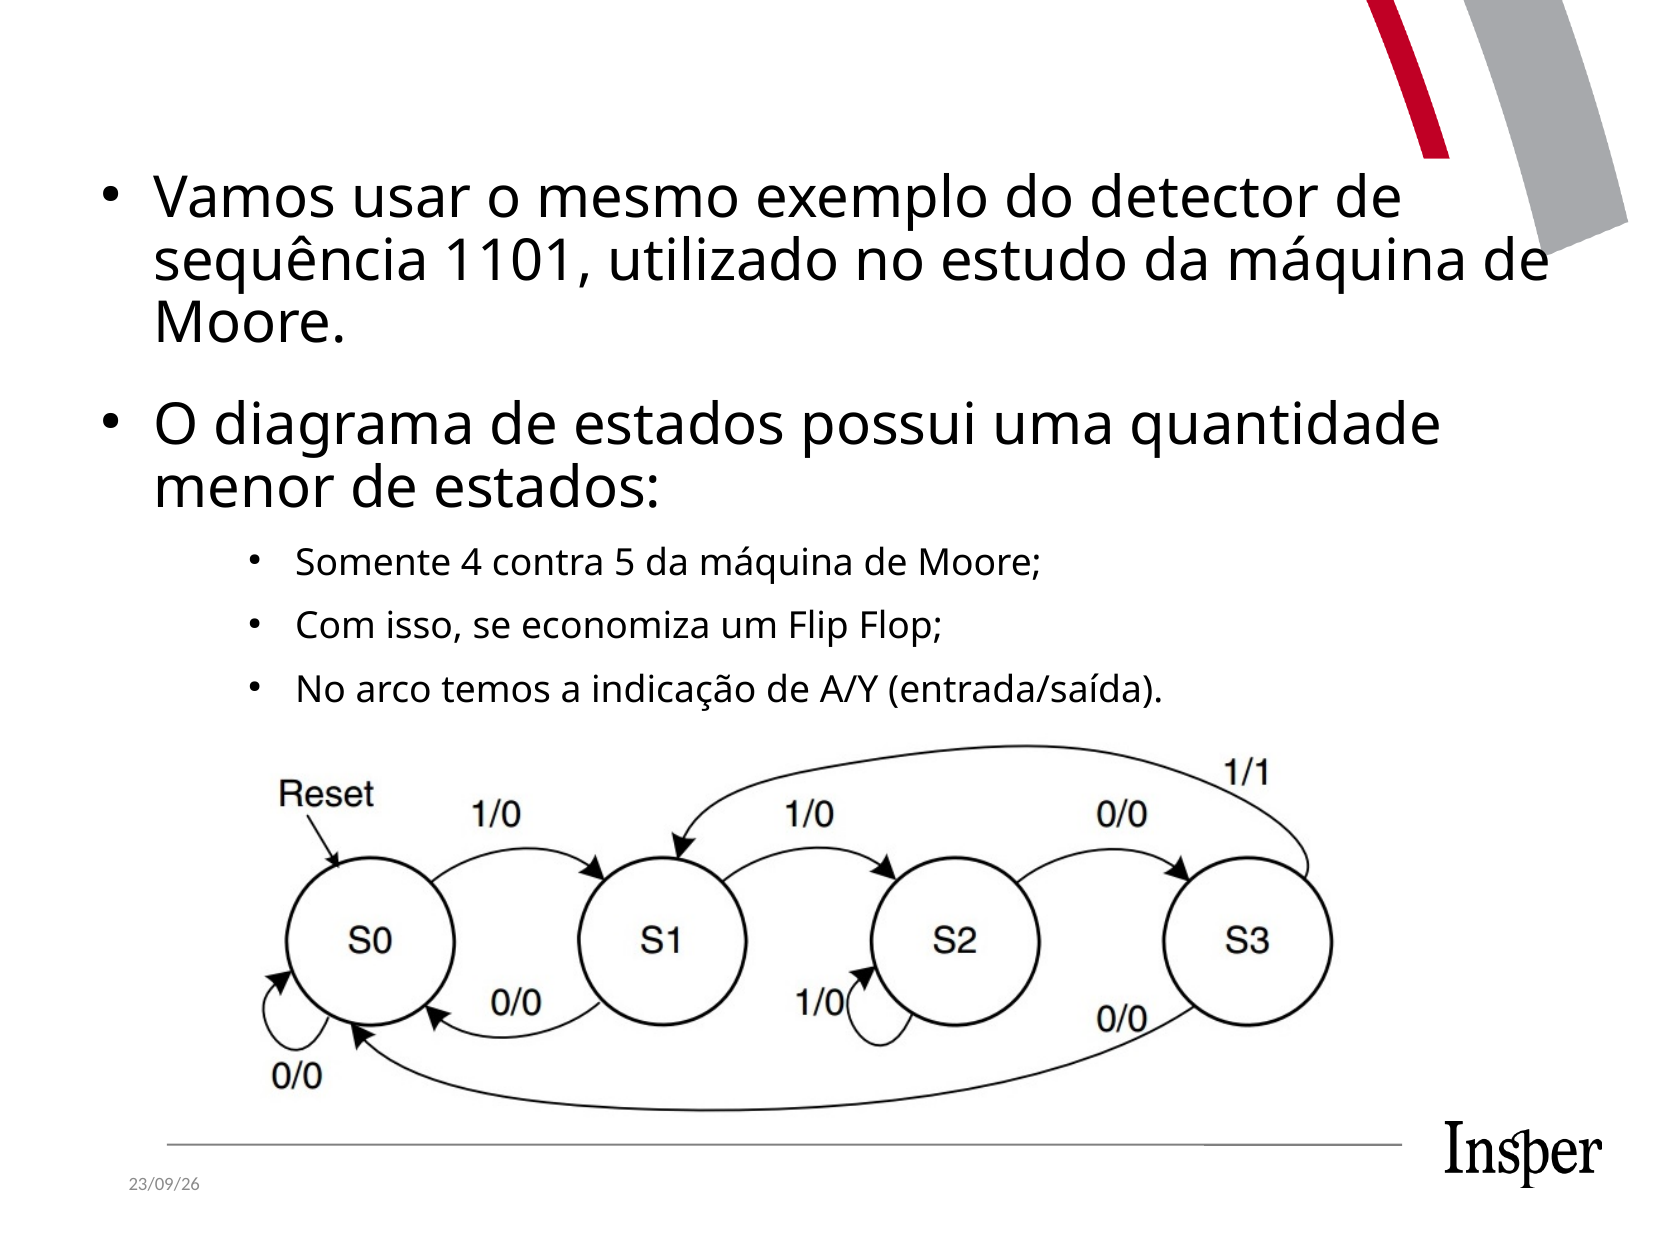

# Vamos usar o mesmo exemplo do detector de sequência 1101, utilizado no estudo da máquina de Moore.
O diagrama de estados possui uma quantidade menor de estados:
Somente 4 contra 5 da máquina de Moore;
Com isso, se economiza um Flip Flop;
No arco temos a indicação de A/Y (entrada/saída).